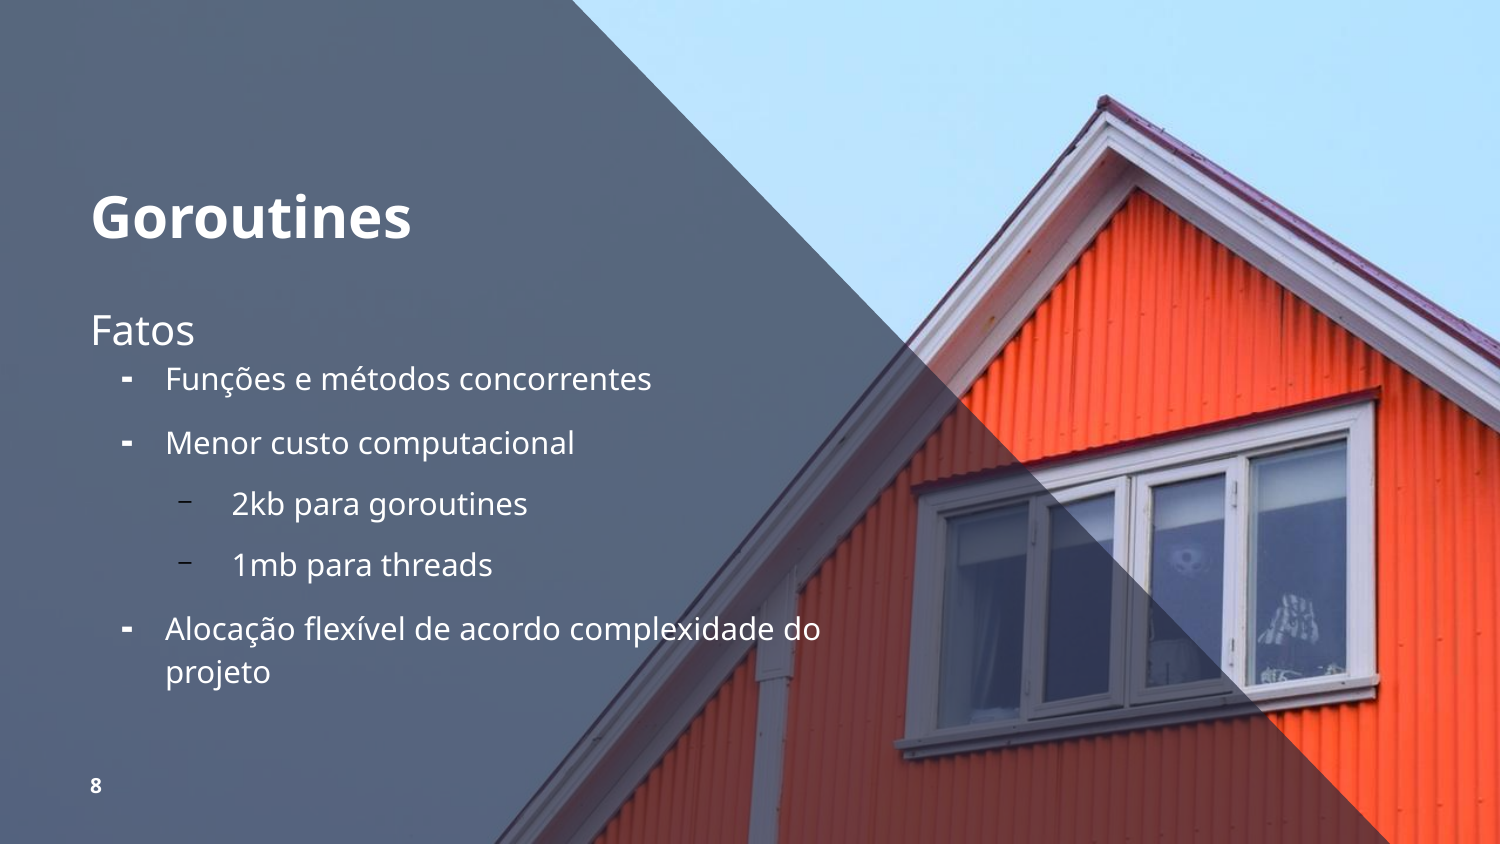

# Goroutines
Fatos
Funções e métodos concorrentes
Menor custo computacional
2kb para goroutines
1mb para threads
Alocação flexível de acordo complexidade do projeto